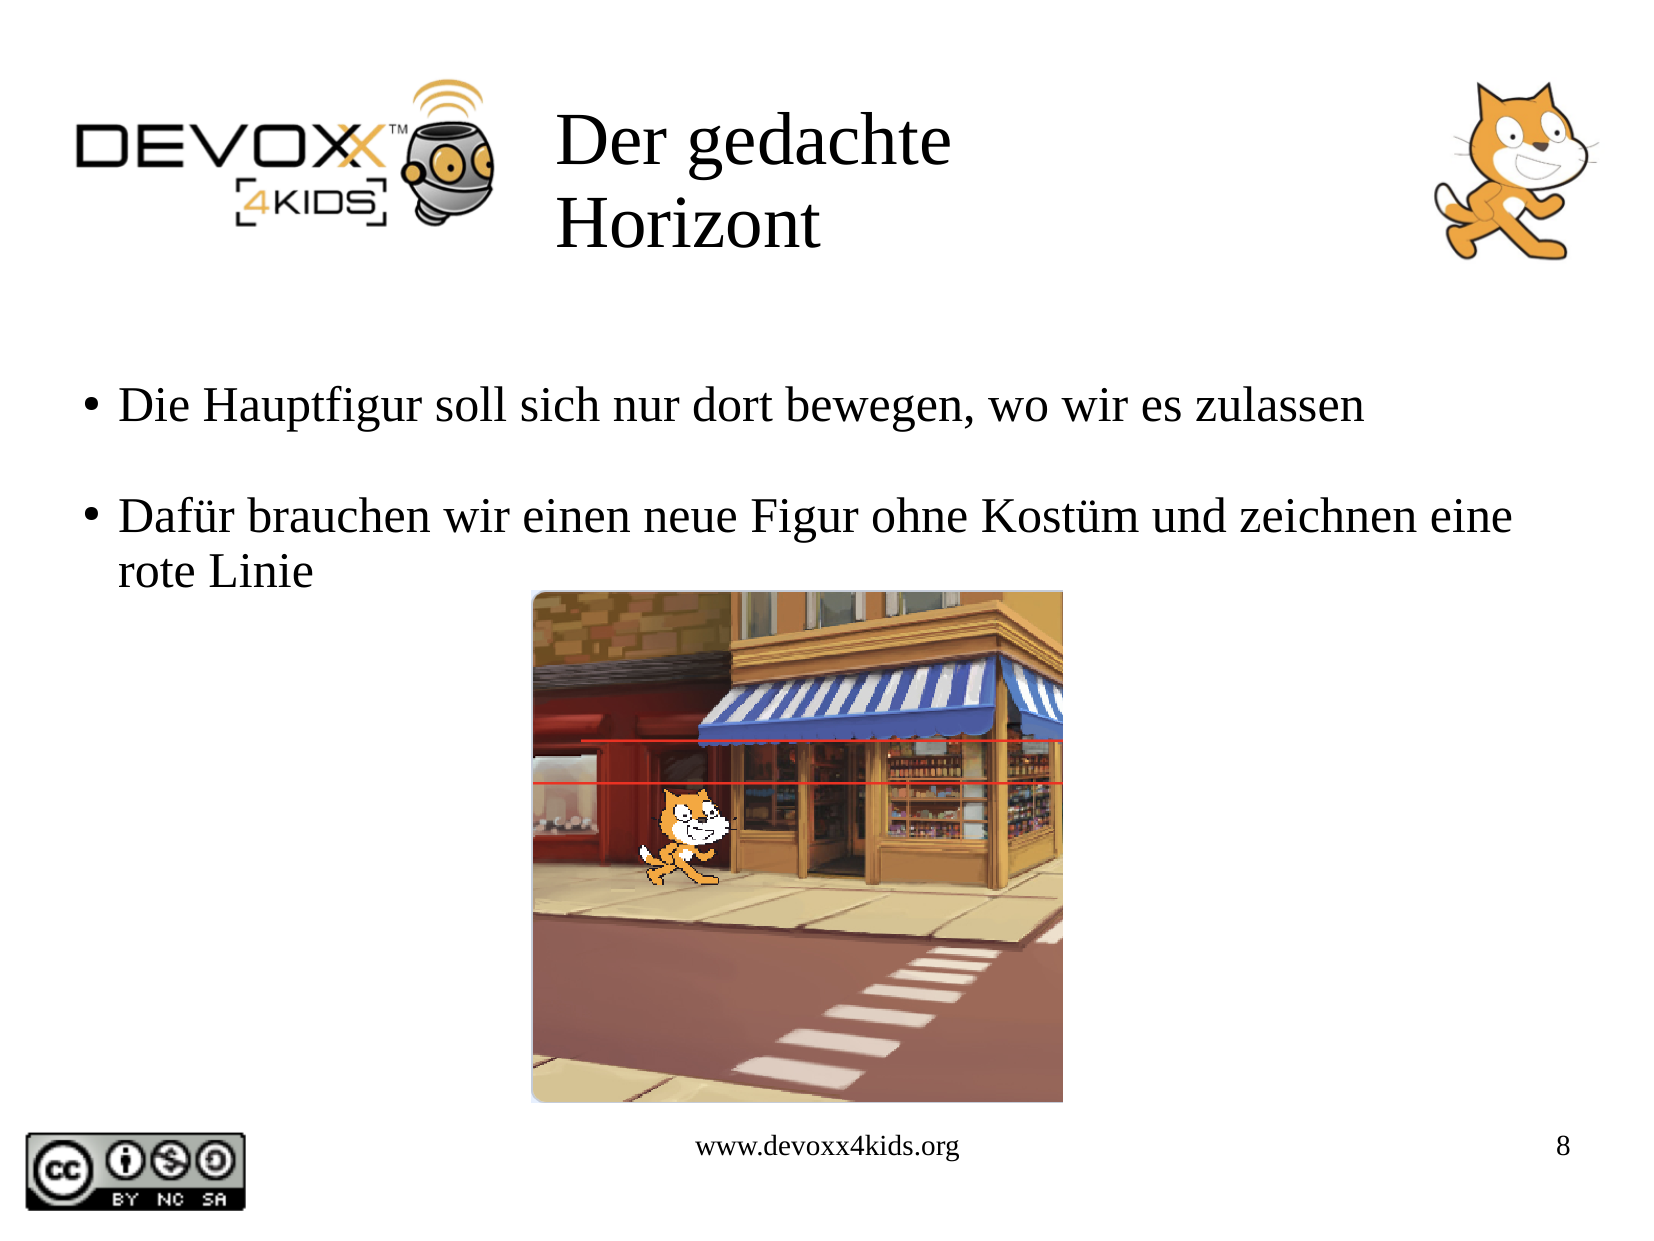

# Der gedachte Horizont
Die Hauptfigur soll sich nur dort bewegen, wo wir es zulassen
Dafür brauchen wir einen neue Figur ohne Kostüm und zeichnen eine rote Linie
www.devoxx4kids.org
8